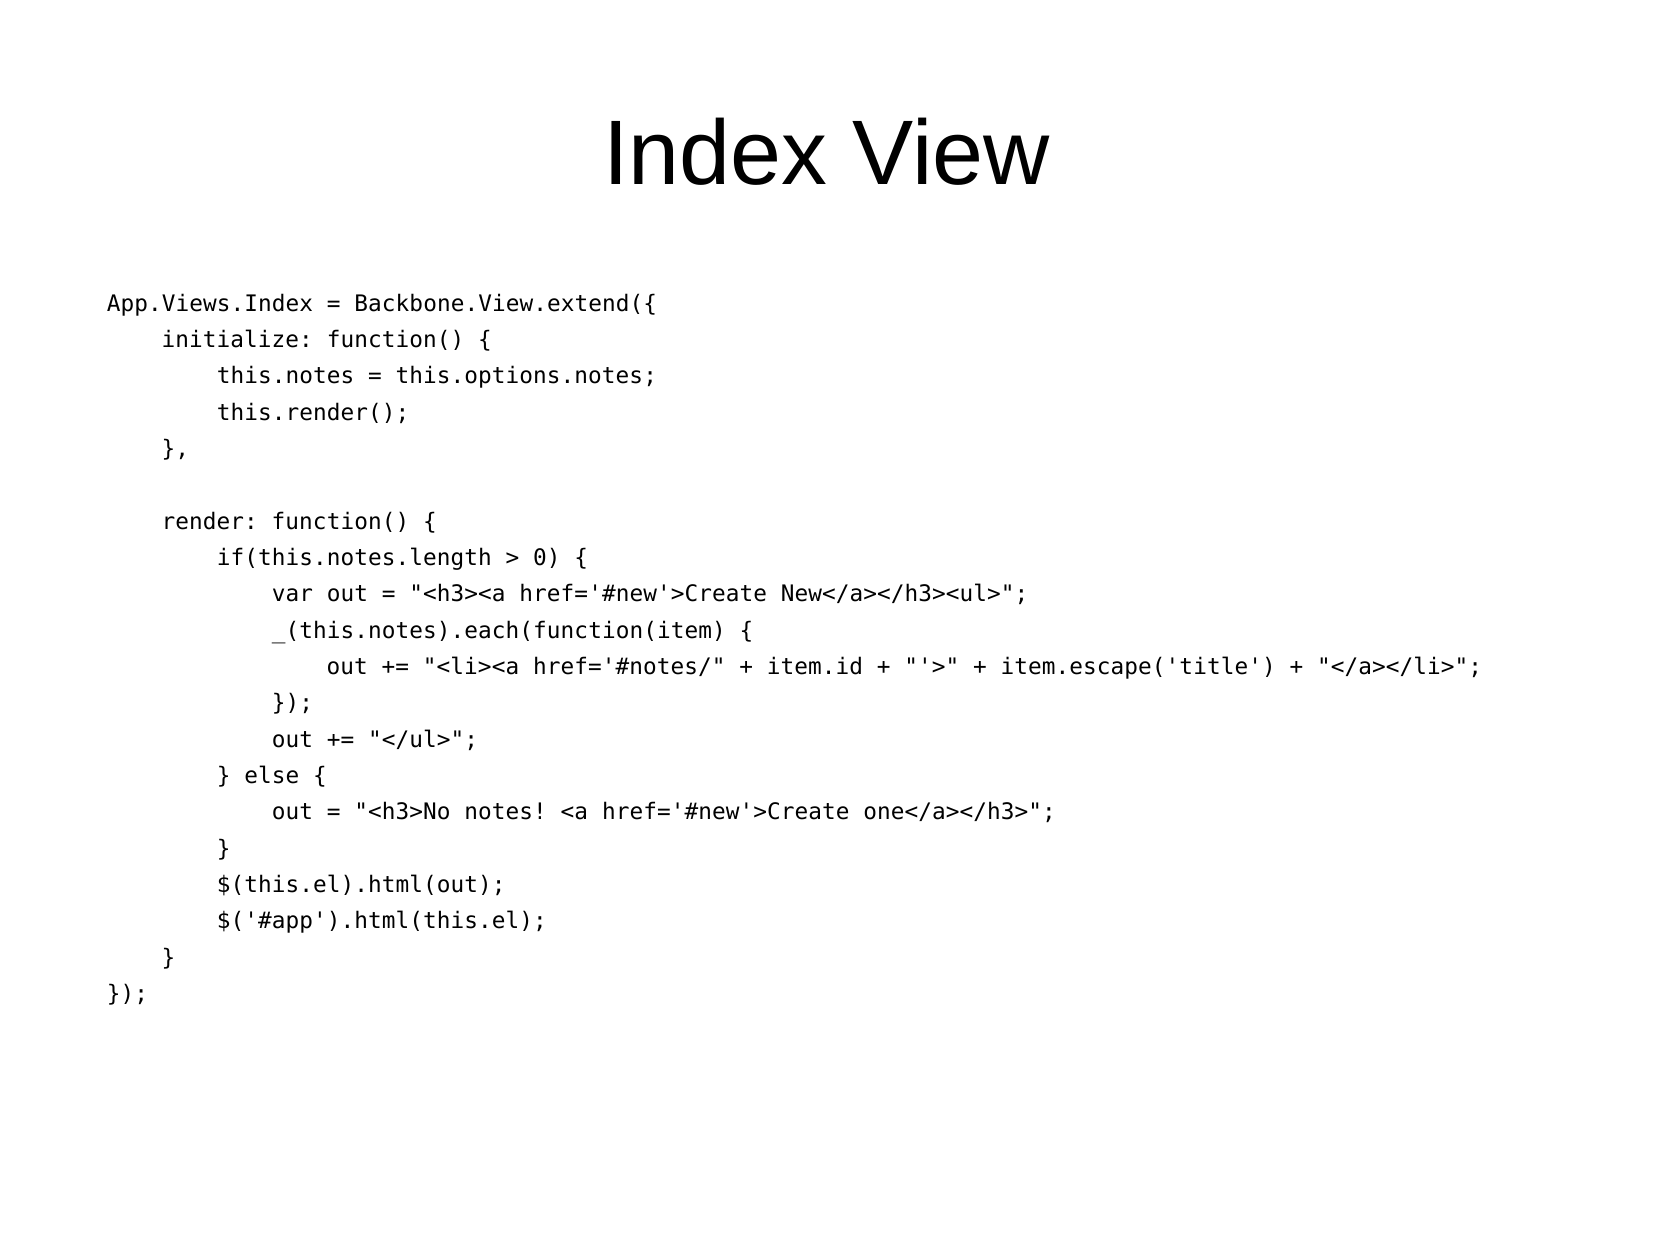

# Index View
App.Views.Index = Backbone.View.extend({
 initialize: function() {
 this.notes = this.options.notes;
 this.render();
 },
 render: function() {
 if(this.notes.length > 0) {
 var out = "<h3><a href='#new'>Create New</a></h3><ul>";
 _(this.notes).each(function(item) {
 out += "<li><a href='#notes/" + item.id + "'>" + item.escape('title') + "</a></li>";
 });
 out += "</ul>";
 } else {
 out = "<h3>No notes! <a href='#new'>Create one</a></h3>";
 }
 $(this.el).html(out);
 $('#app').html(this.el);
 }
});